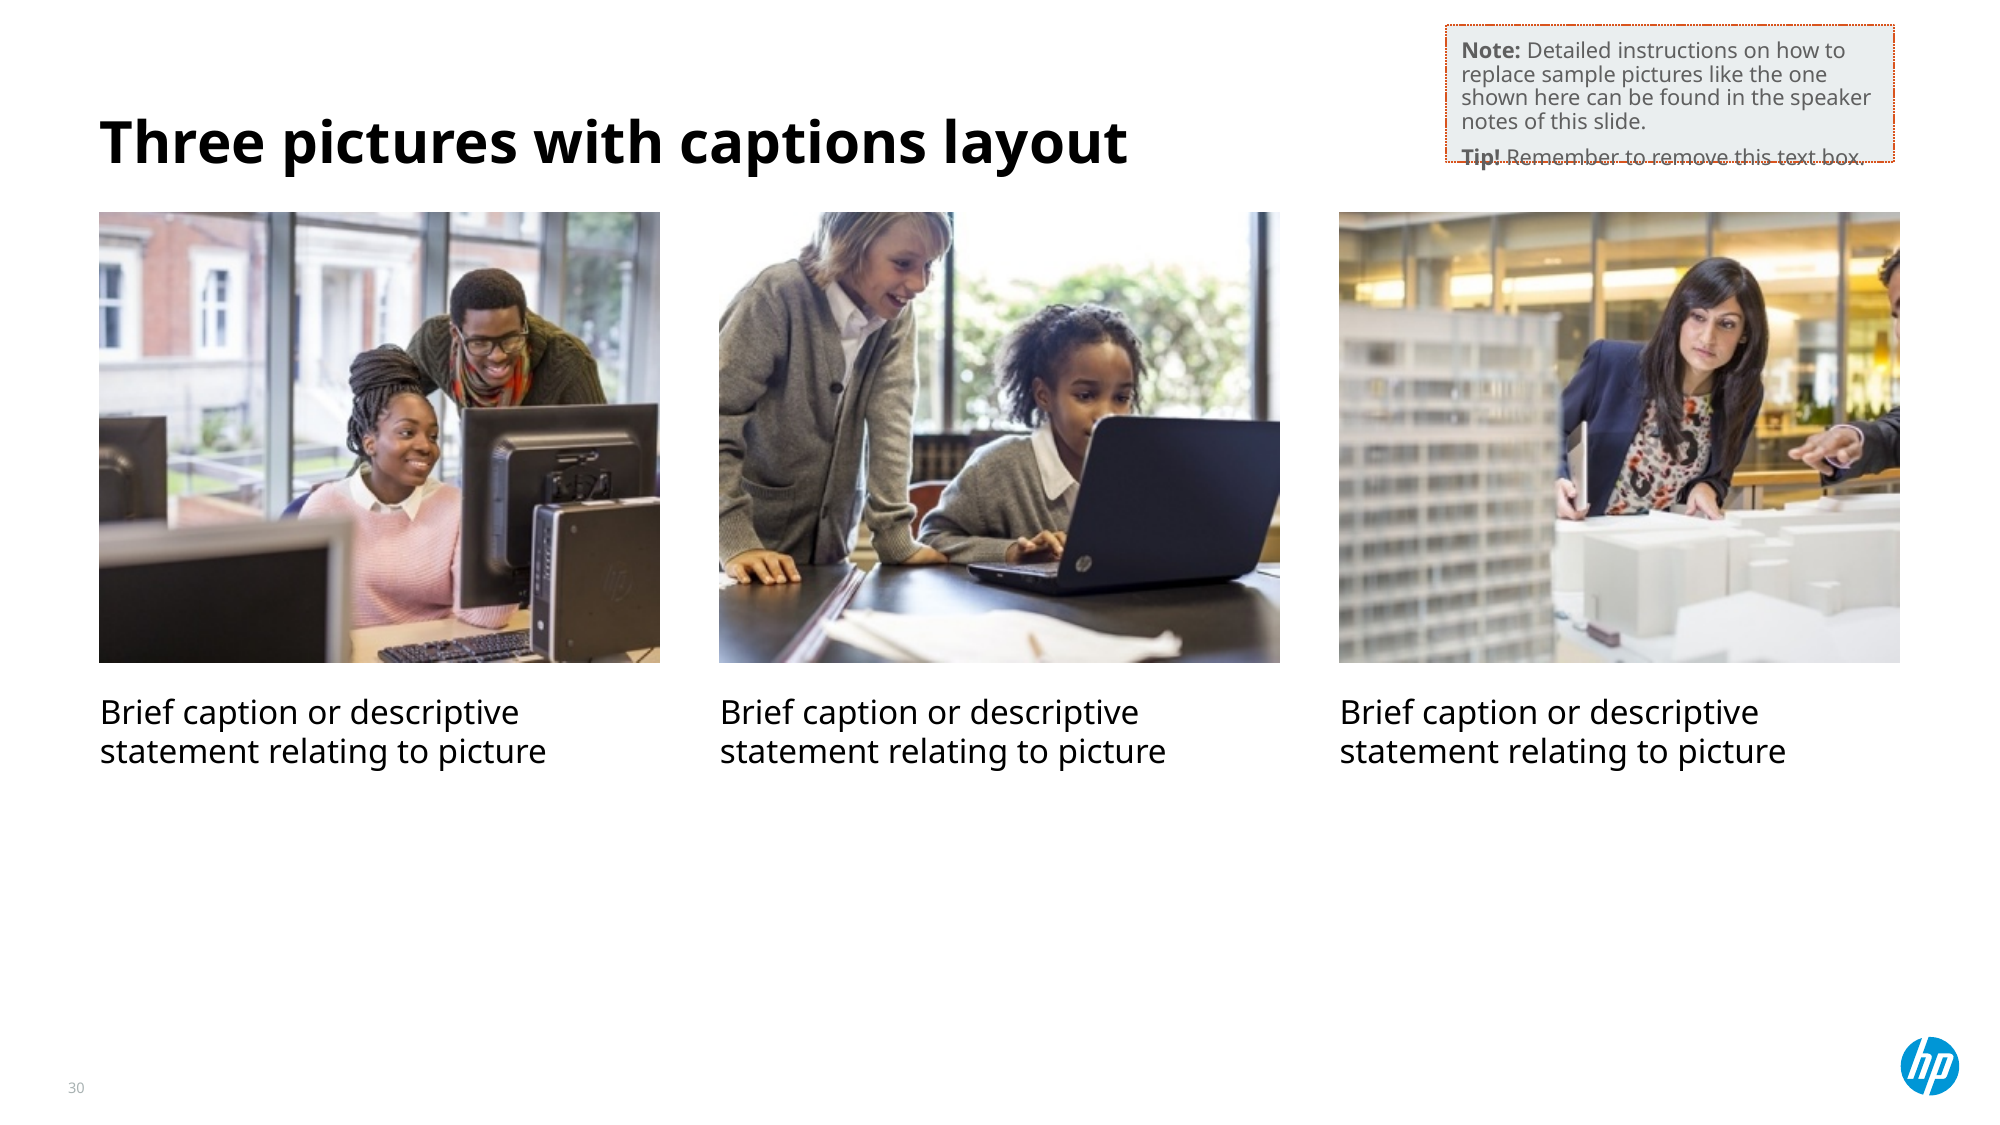

Note: Detailed instructions on how to replace sample pictures like the one shown here can be found in the speaker notes of this slide.
Tip! Remember to remove this text box.
# Three pictures with captions layout
Brief caption or descriptive statement relating to picture
Brief caption or descriptive statement relating to picture
Brief caption or descriptive statement relating to picture